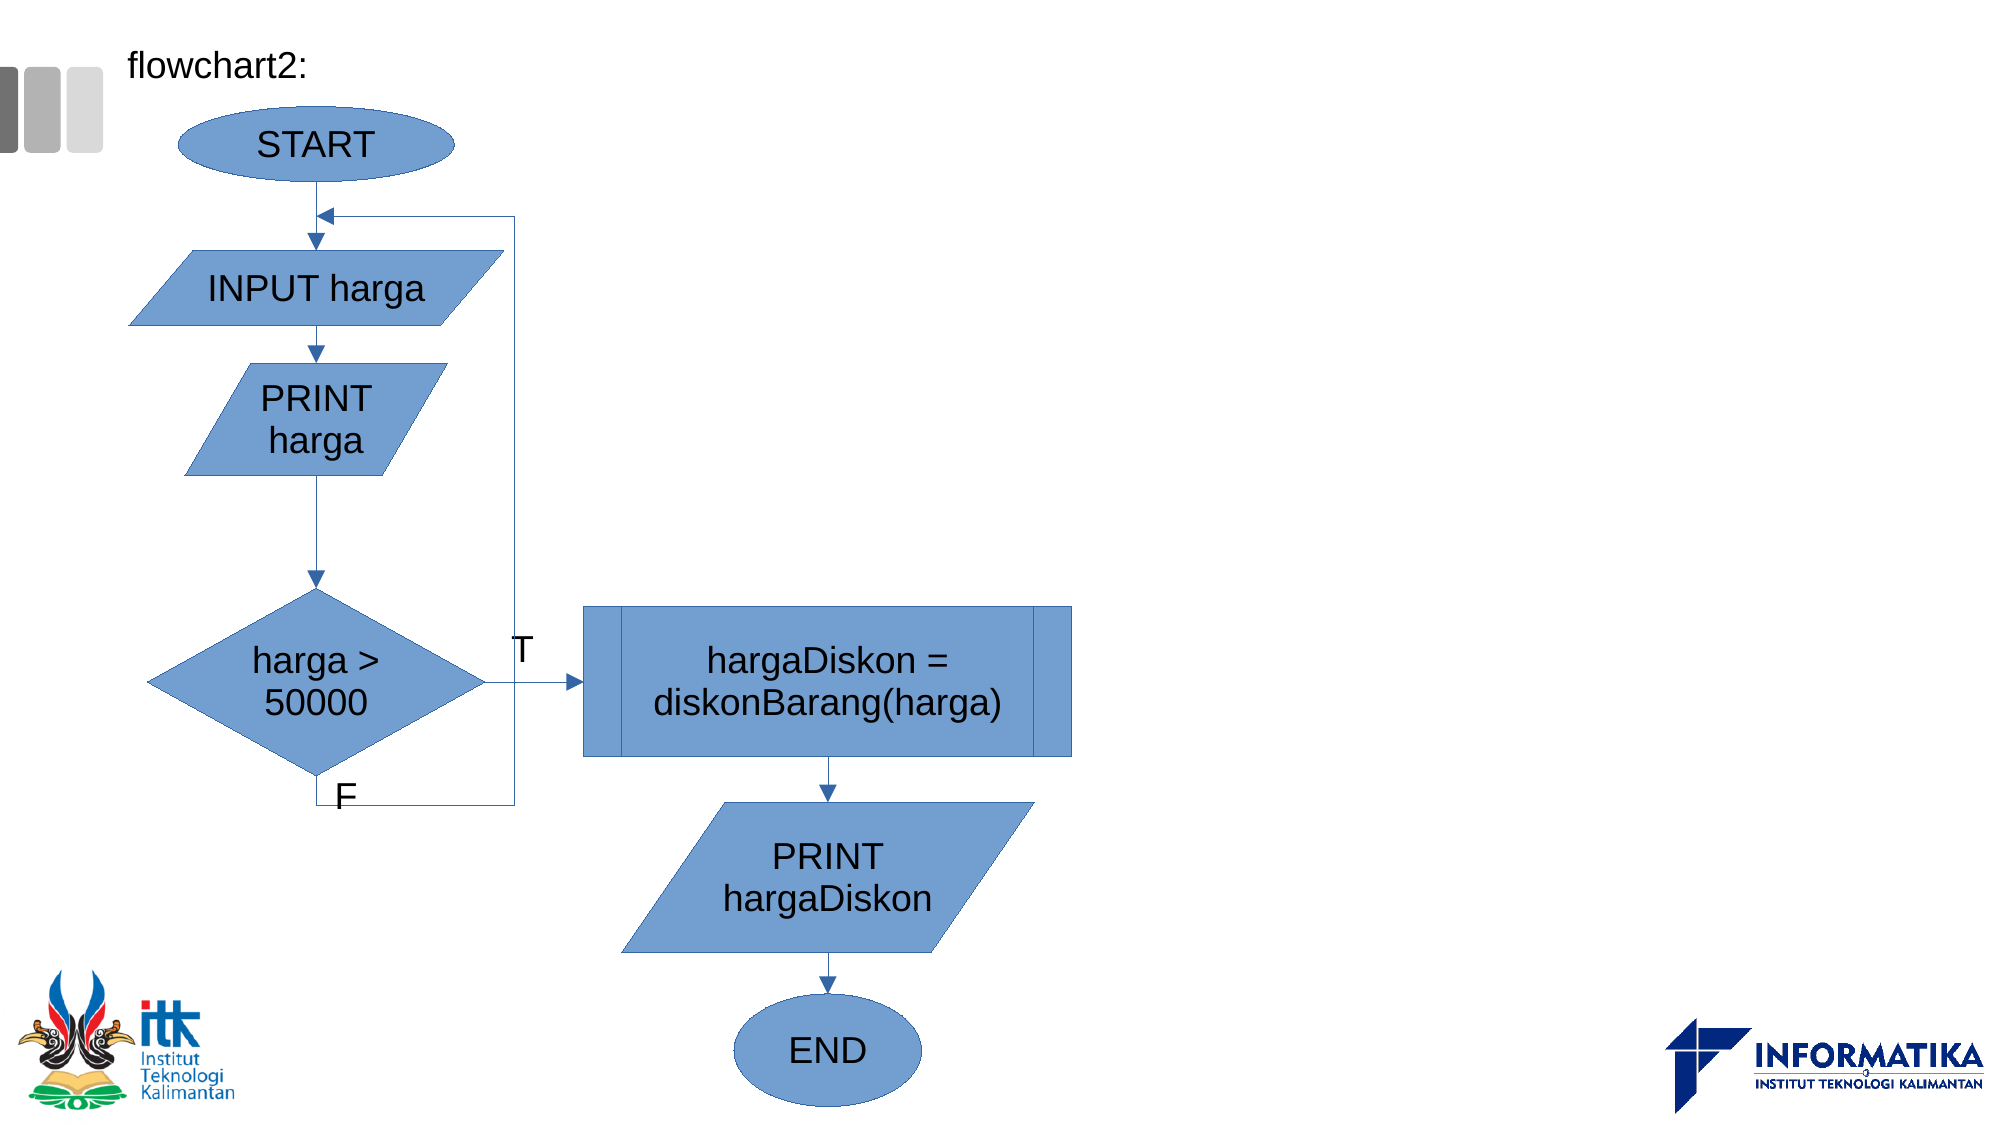

flowchart2:
START
INPUT harga
PRINT harga
harga > 50000
hargaDiskon = diskonBarang(harga)
T
F
PRINT hargaDiskon
END